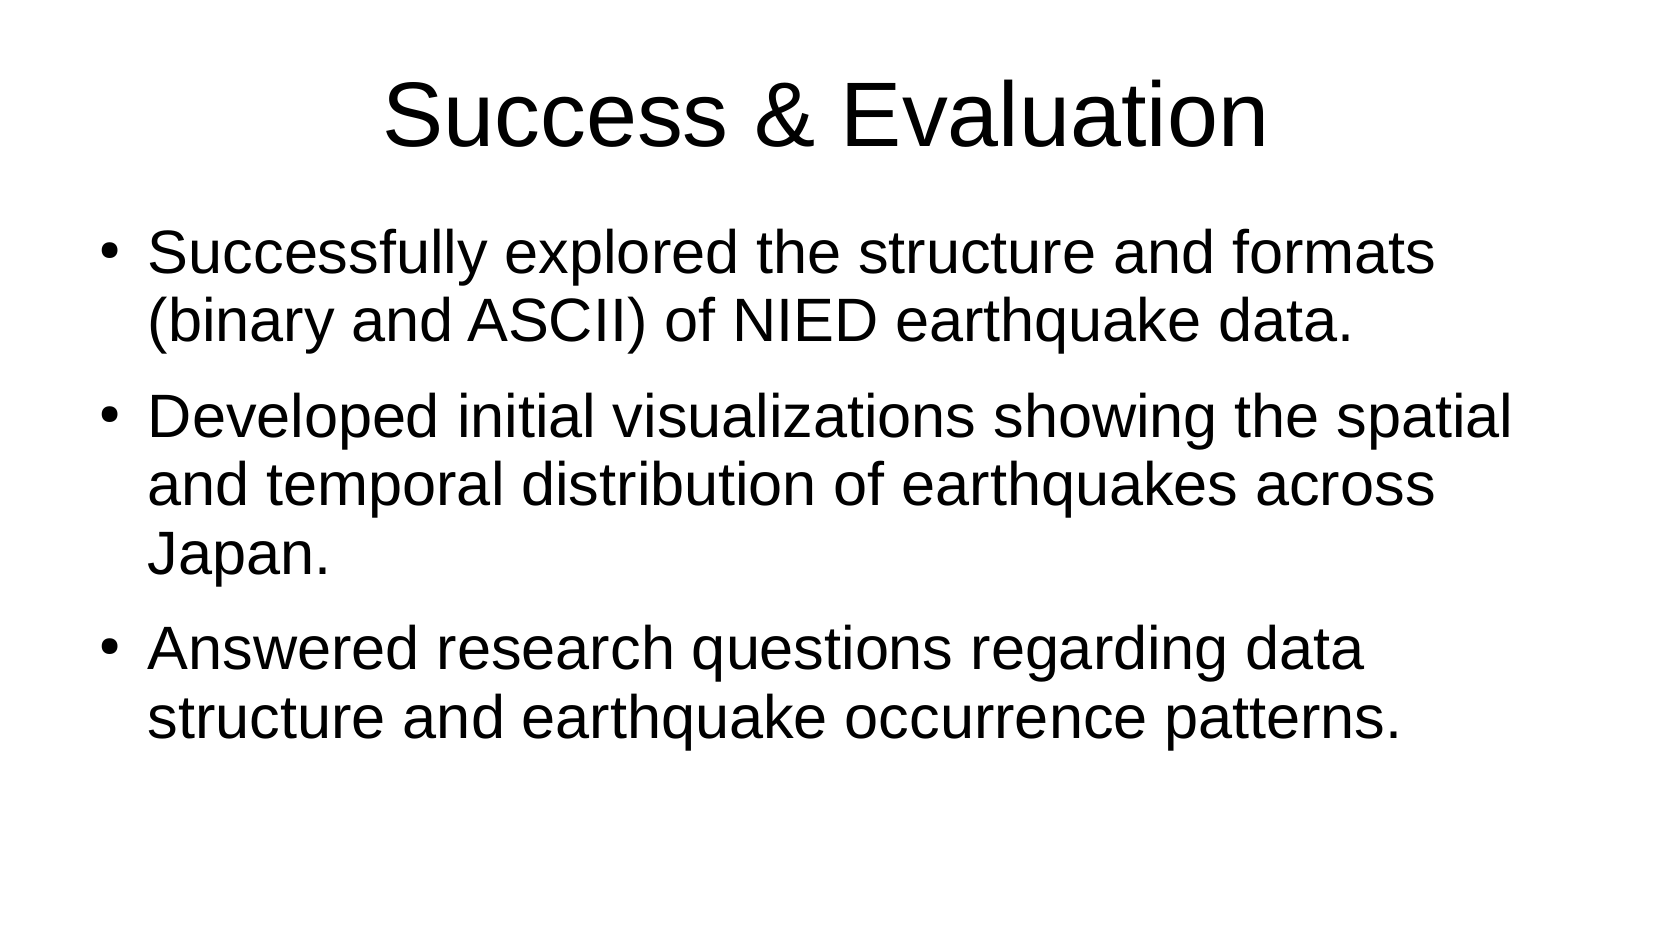

# Success & Evaluation
Successfully explored the structure and formats (binary and ASCII) of NIED earthquake data.
Developed initial visualizations showing the spatial and temporal distribution of earthquakes across Japan.
Answered research questions regarding data structure and earthquake occurrence patterns.